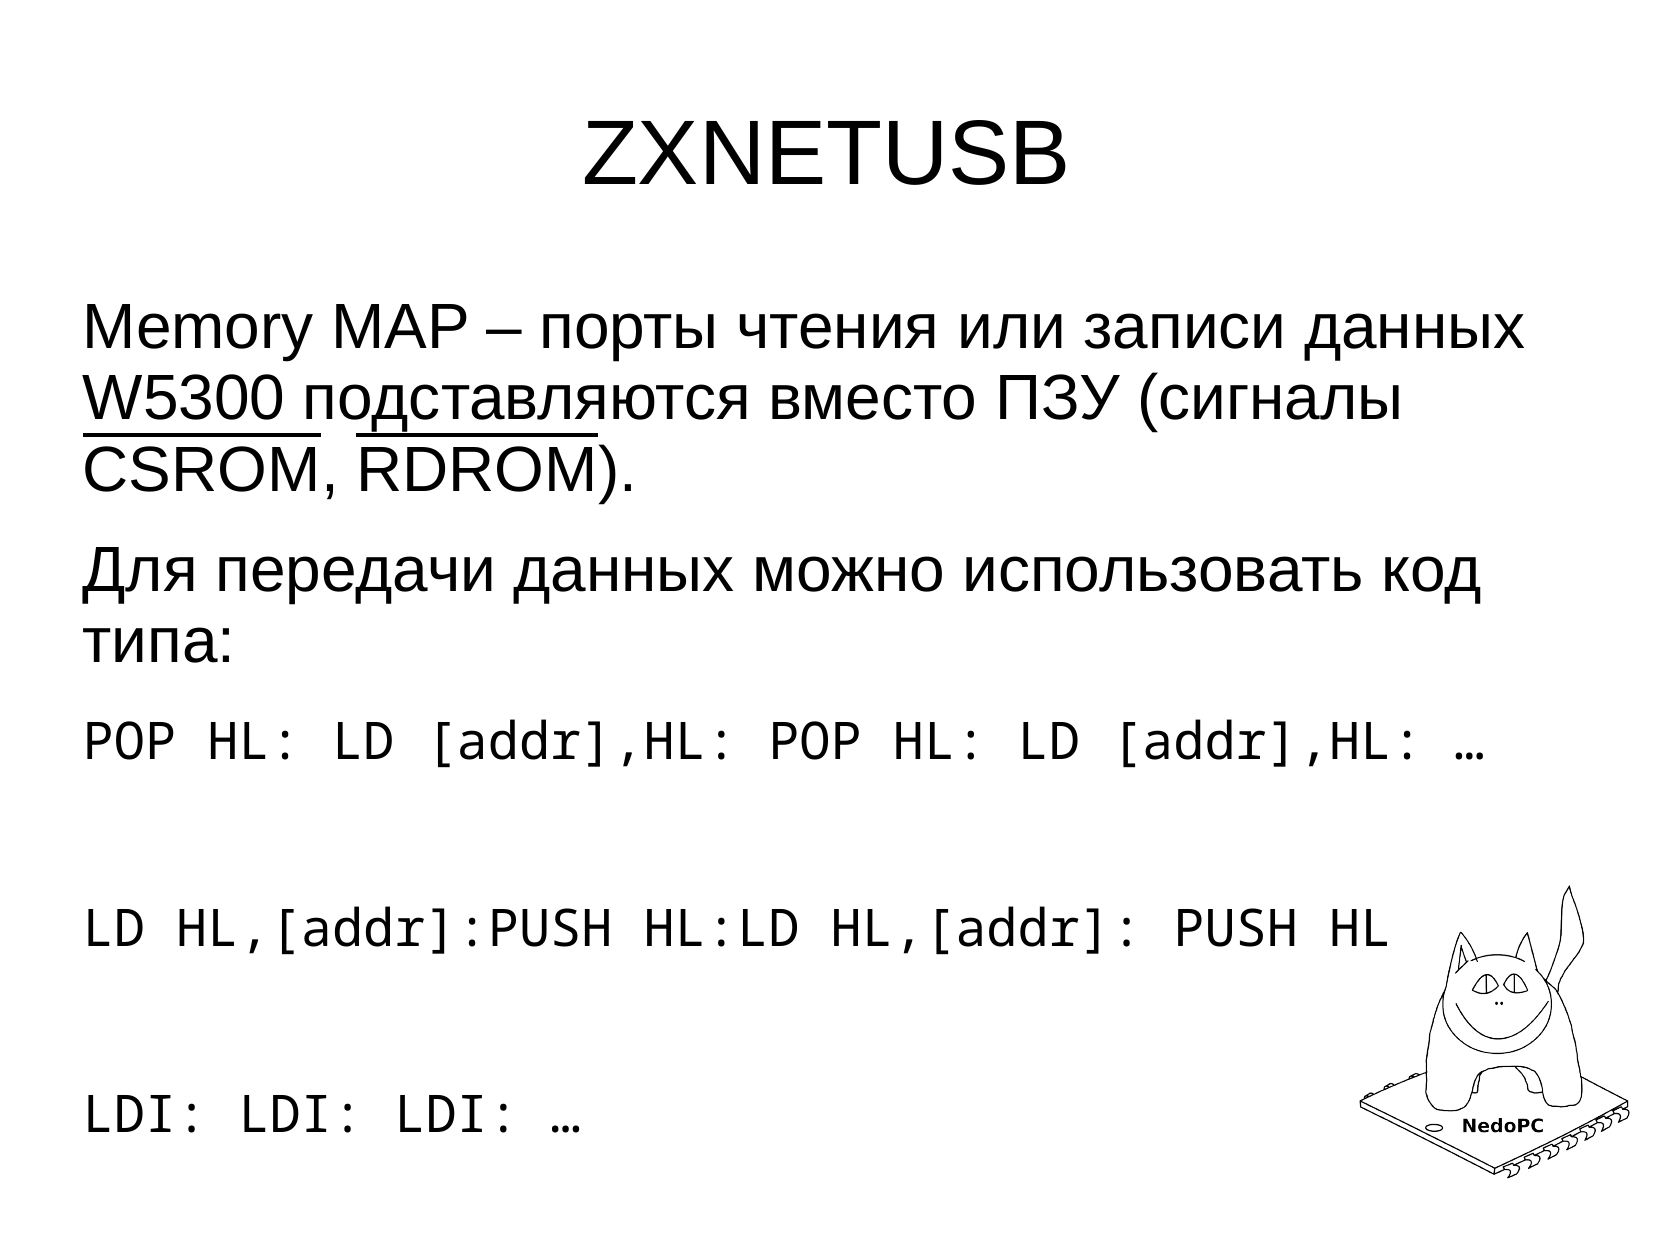

# ZXNETUSB
Memory MAP – порты чтения или записи данных W5300 подставляются вместо ПЗУ (сигналы CSROM, RDROM).
Для передачи данных можно использовать код типа:
POP HL: LD [addr],HL: POP HL: LD [addr],HL: …
LD HL,[addr]:PUSH HL:LD HL,[addr]: PUSH HL
LDI: LDI: LDI: …